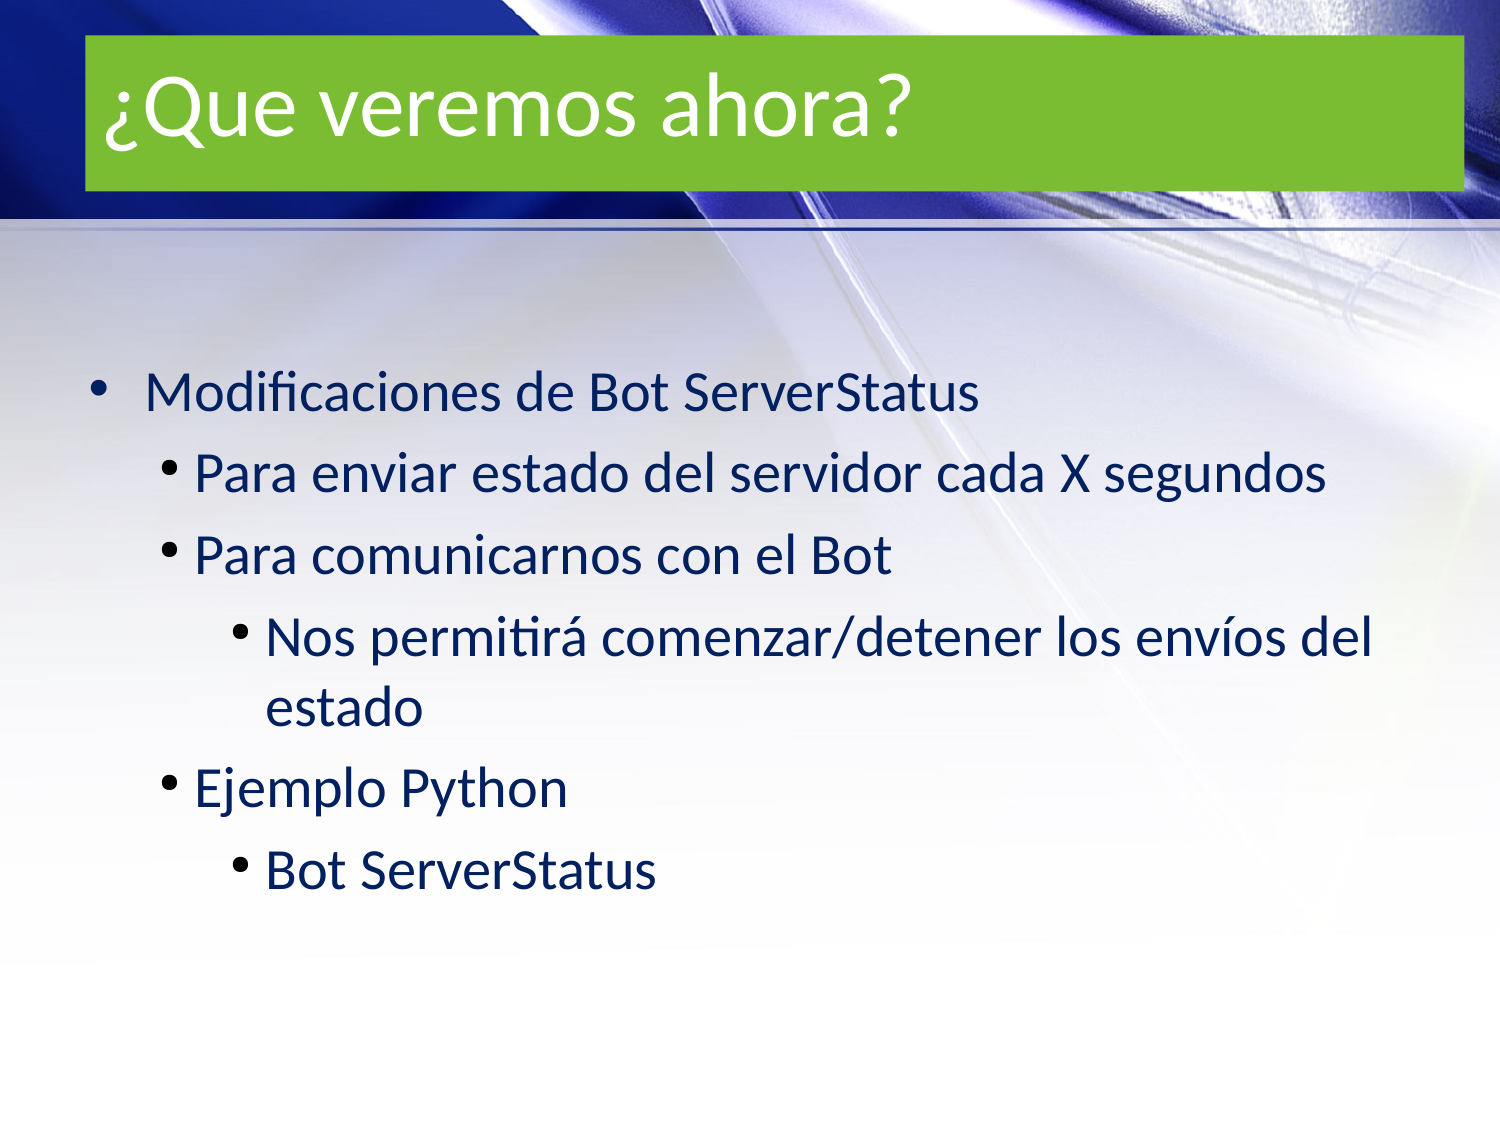

¿Que veremos ahora?
Modificaciones de Bot ServerStatus
Para enviar estado del servidor cada X segundos
Para comunicarnos con el Bot
Nos permitirá comenzar/detener los envíos del estado
Ejemplo Python
Bot ServerStatus